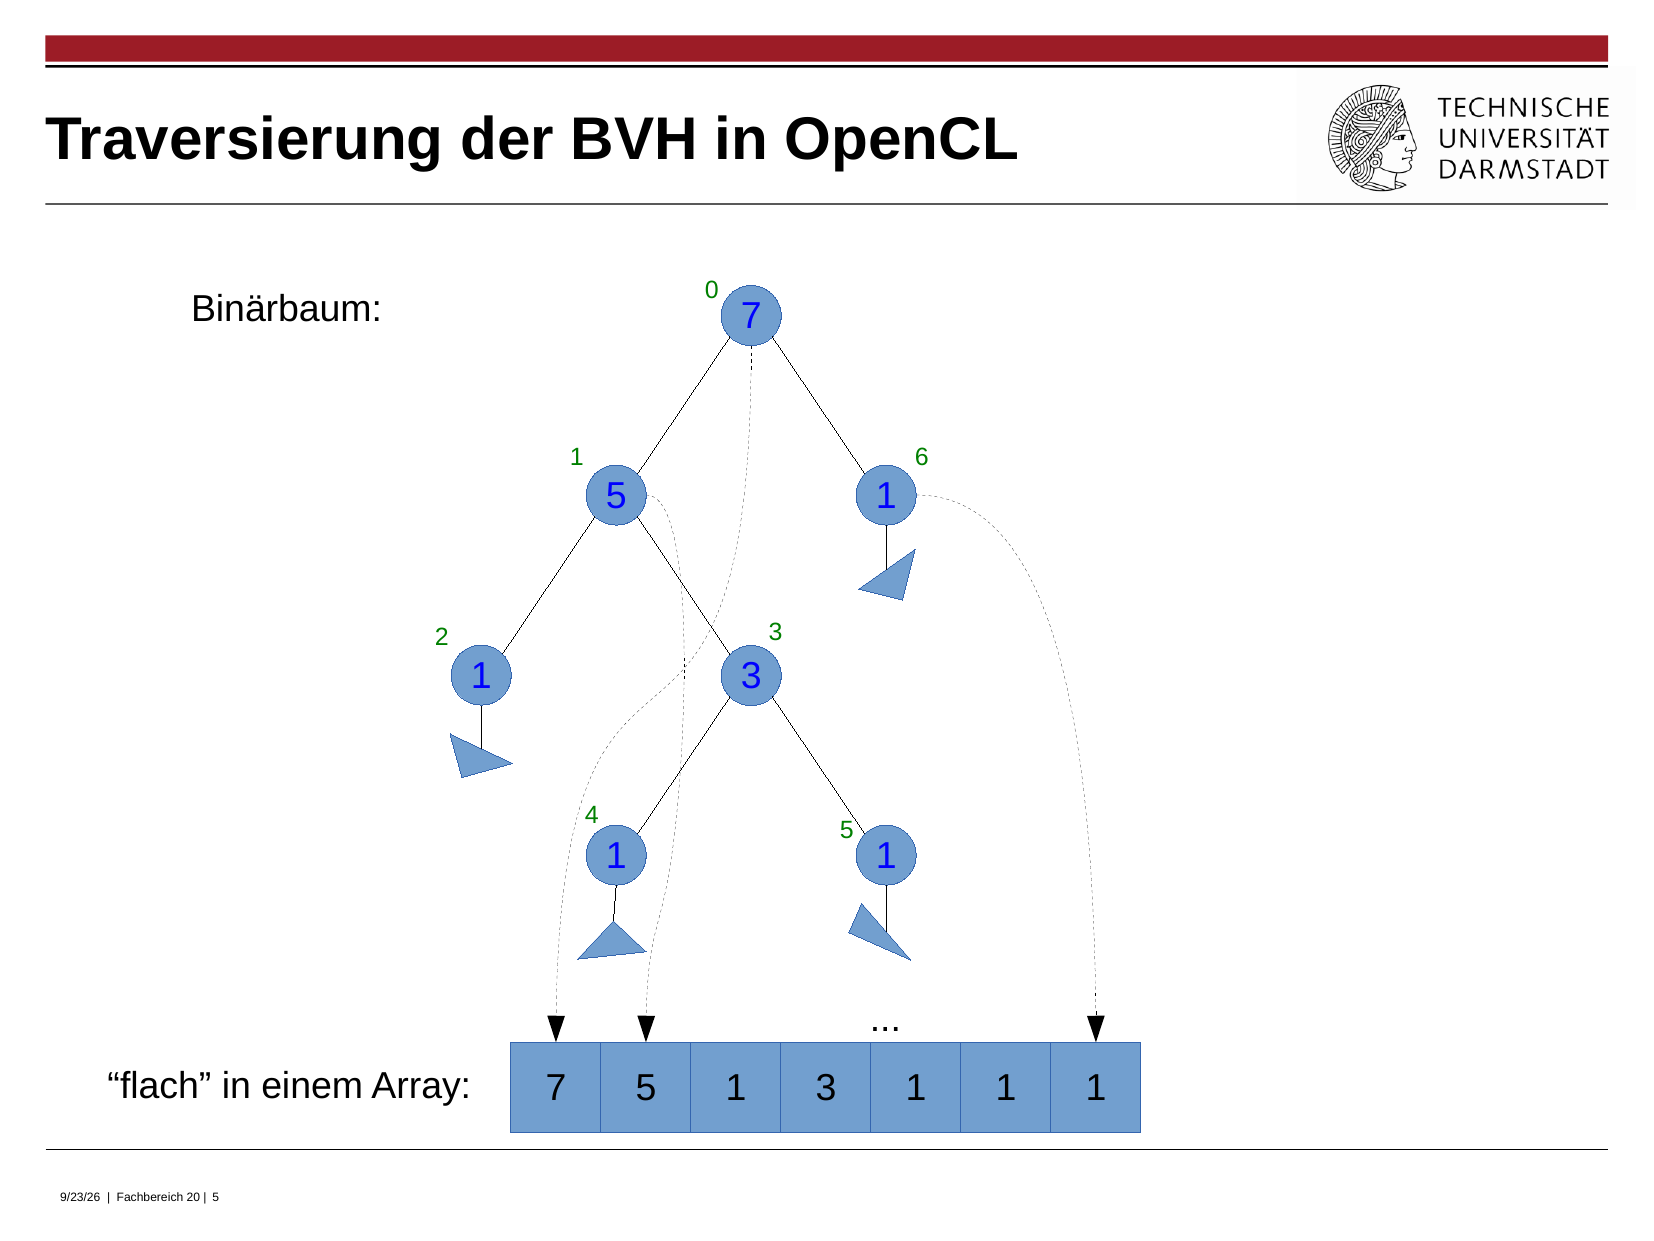

# Traversierung der BVH in OpenCL
0
Binärbaum:
7
1
6
5
1
3
2
1
3
4
5
1
1
...
7
5
1
3
1
1
1
“flach” in einem Array: